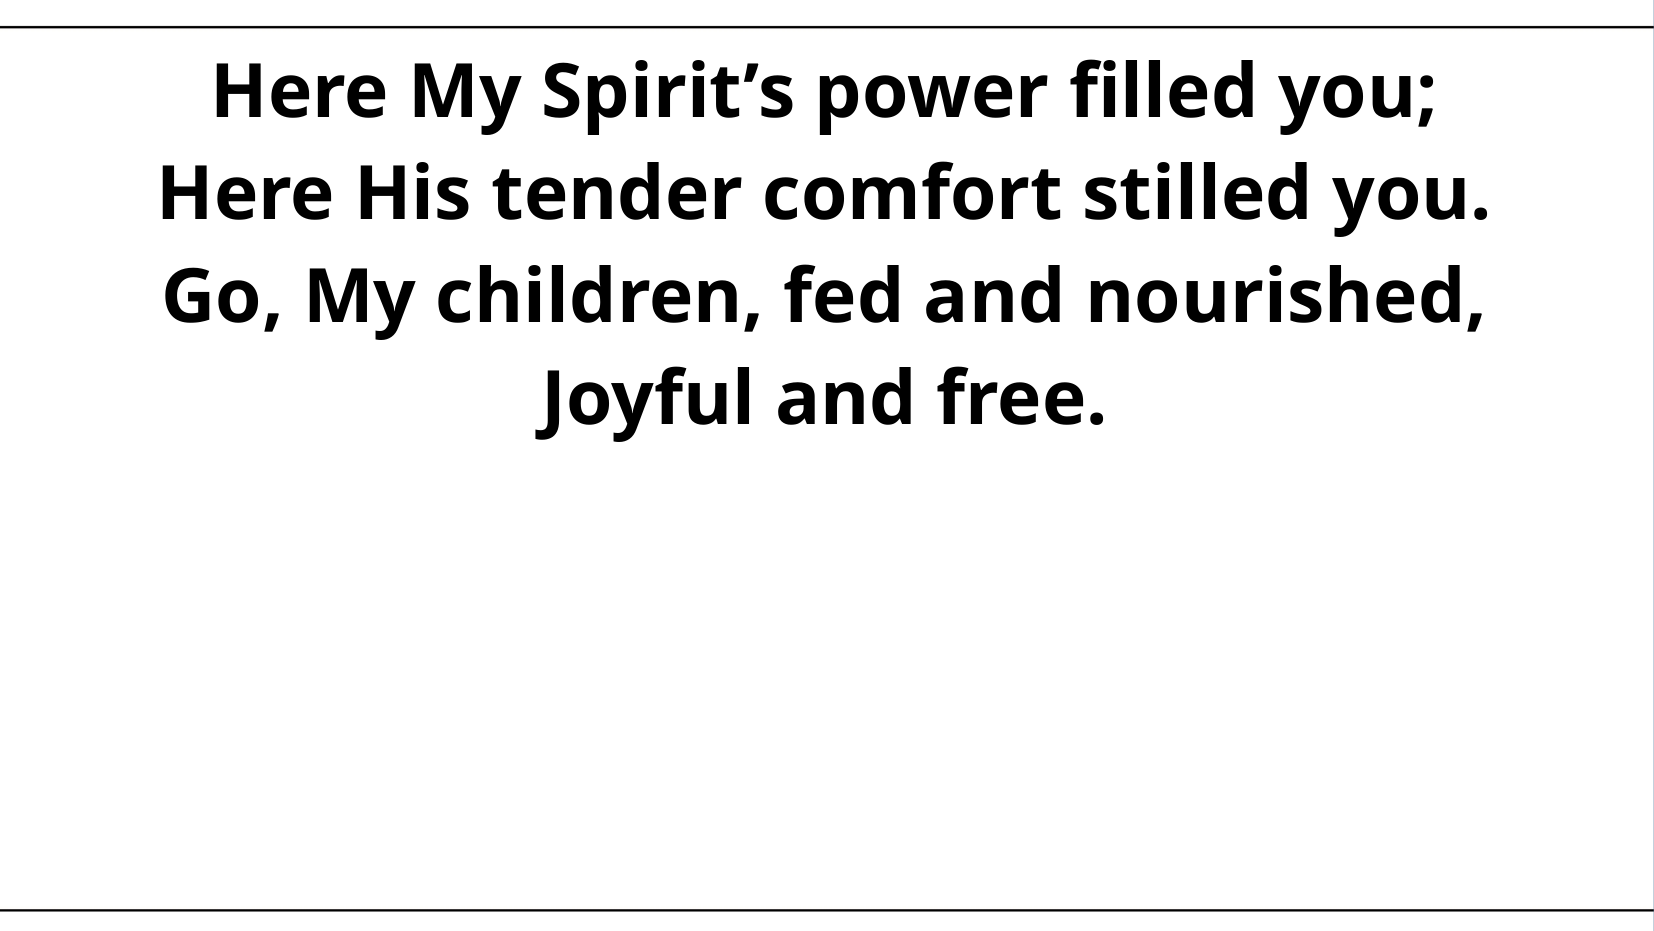

Here My Spirit’s power filled you;
Here His tender comfort stilled you.
Go, My children, fed and nourished,
Joyful and free.